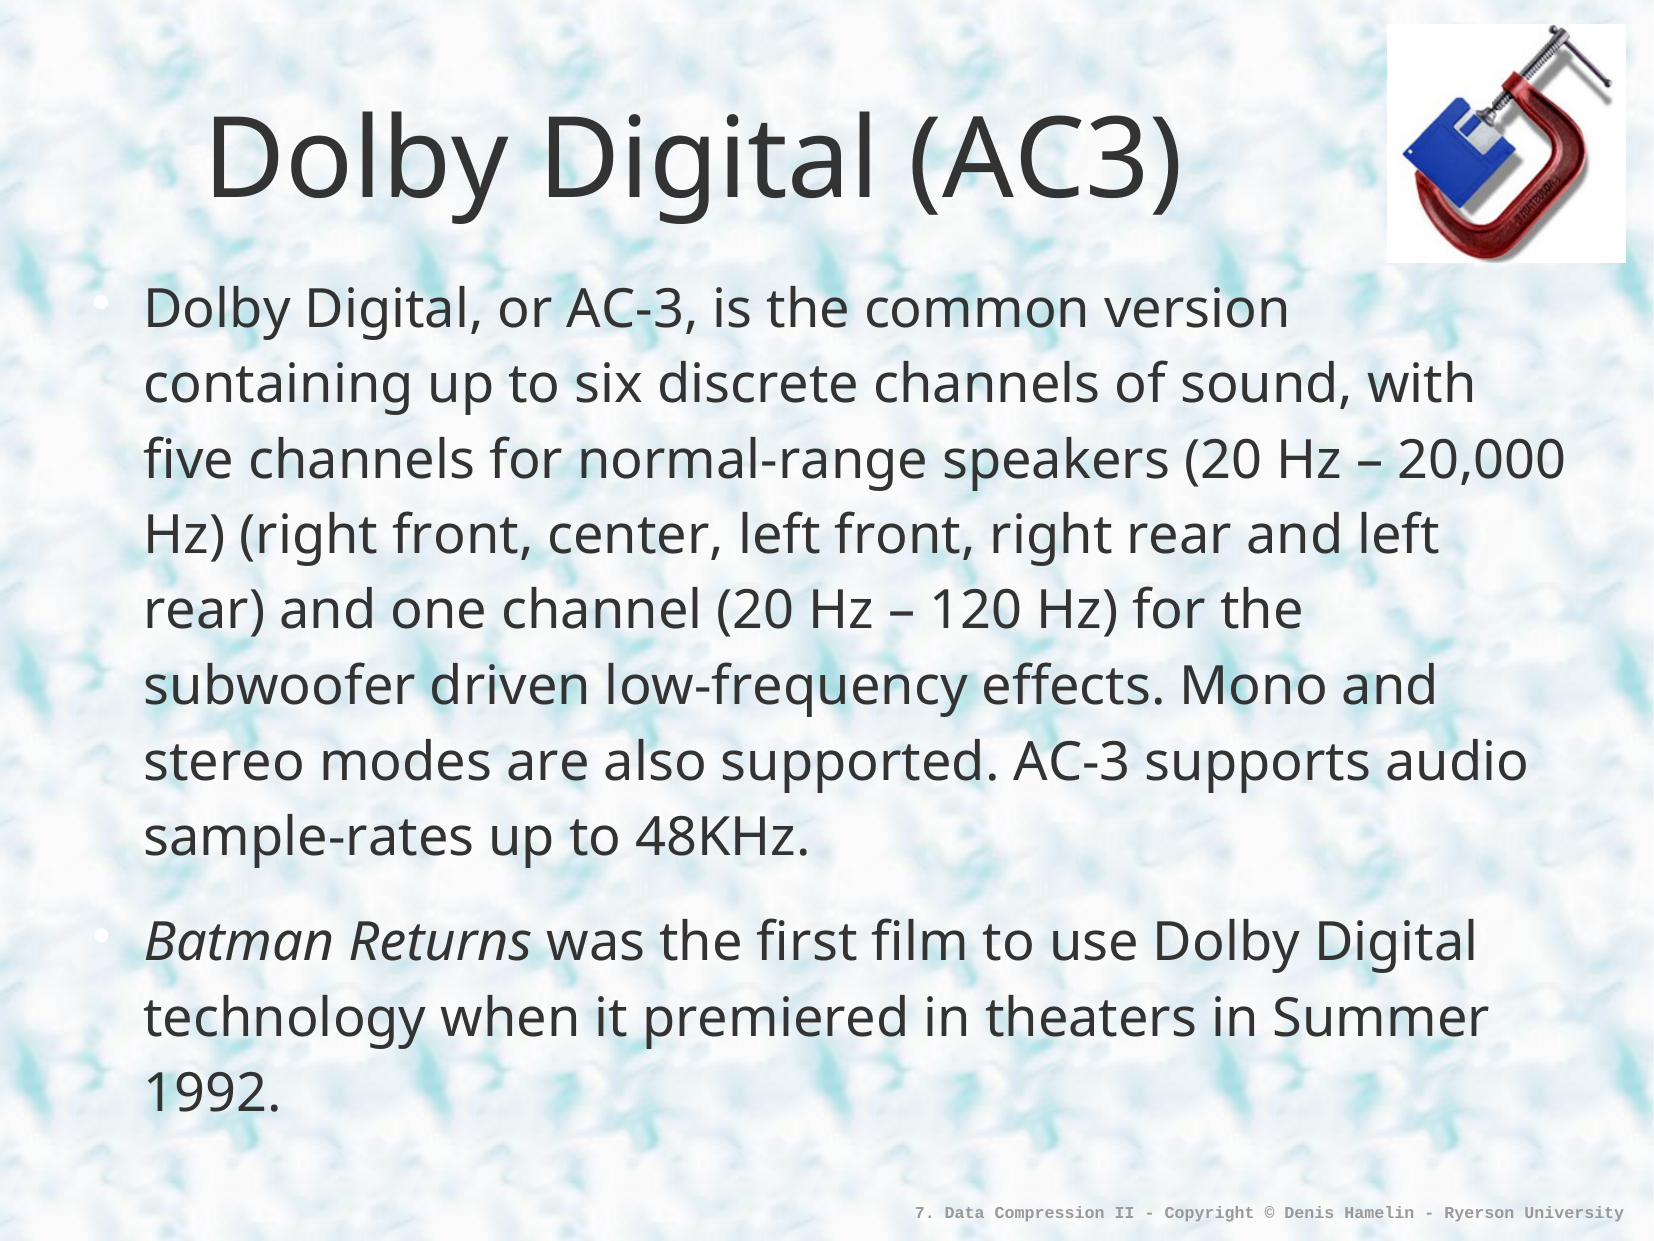

# Dolby Digital (AC3)‏
Dolby Digital, or AC-3, is the common version containing up to six discrete channels of sound, with five channels for normal-range speakers (20 Hz – 20,000 Hz) (right front, center, left front, right rear and left rear) and one channel (20 Hz – 120 Hz) for the subwoofer driven low-frequency effects. Mono and stereo modes are also supported. AC-3 supports audio sample-rates up to 48KHz.
Batman Returns was the first film to use Dolby Digital technology when it premiered in theaters in Summer 1992.